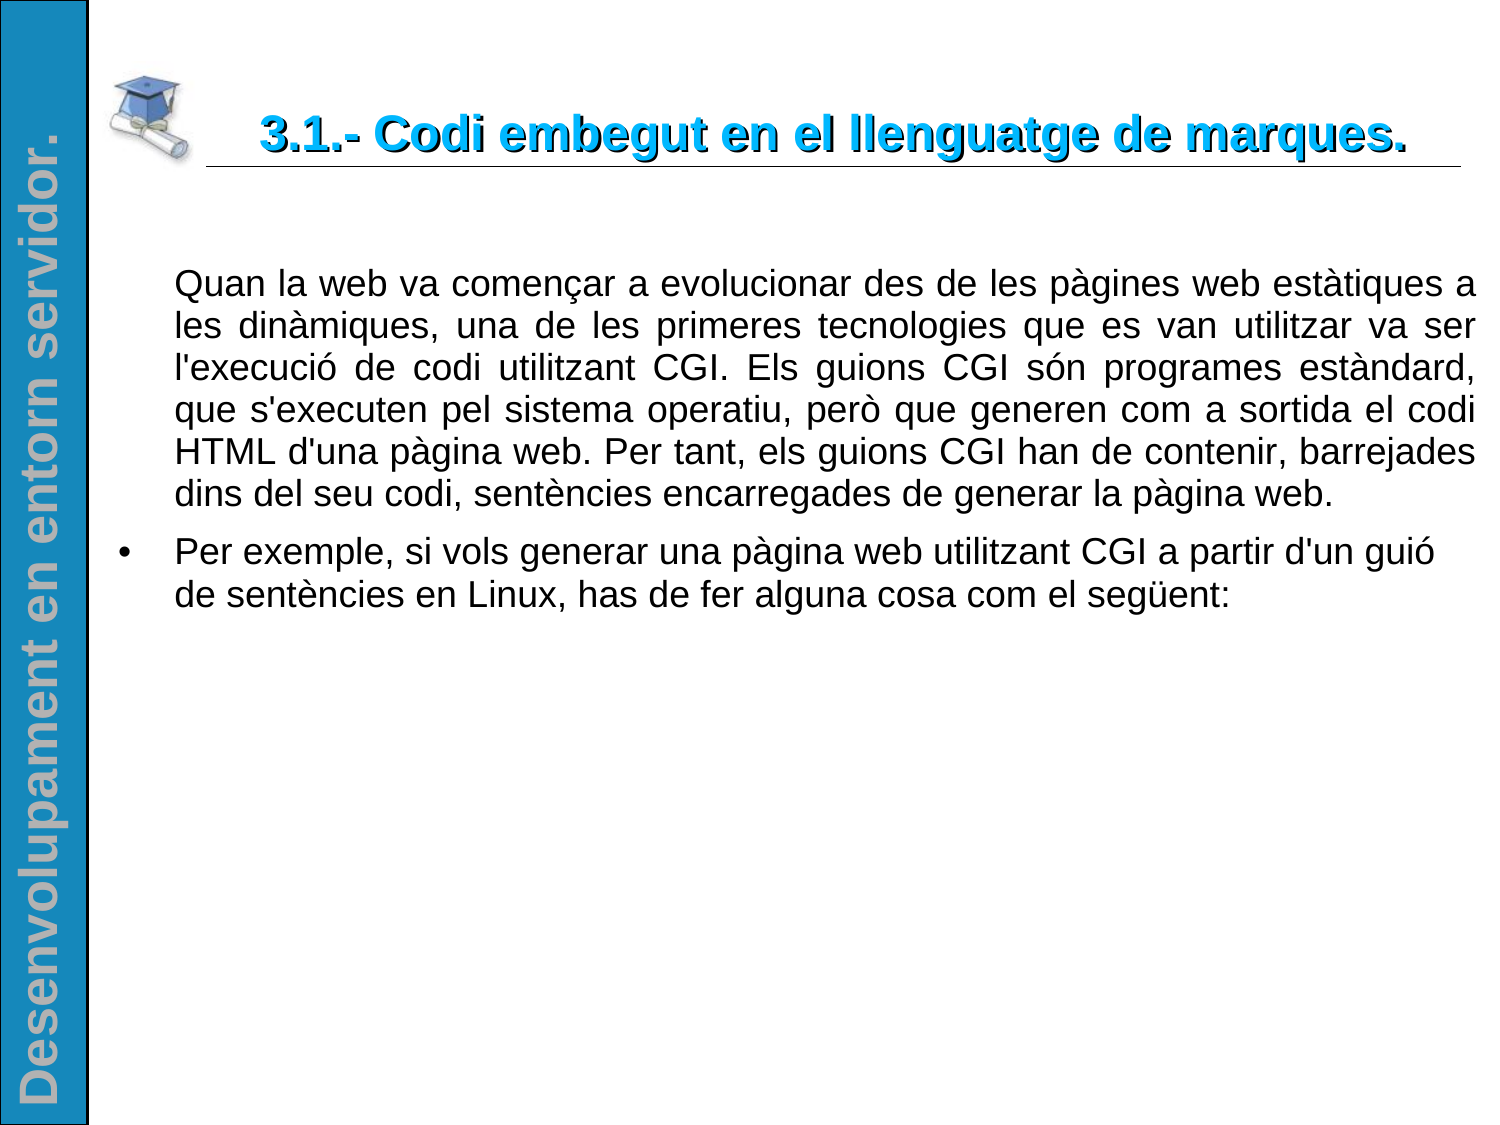

# 3.1.- Codi embegut en el llenguatge de marques.
Quan la web va començar a evolucionar des de les pàgines web estàtiques a les dinàmiques, una de les primeres tecnologies que es van utilitzar va ser l'execució de codi utilitzant CGI. Els guions CGI són programes estàndard, que s'executen pel sistema operatiu, però que generen com a sortida el codi HTML d'una pàgina web. Per tant, els guions CGI han de contenir, barrejades dins del seu codi, sentències encarregades de generar la pàgina web.
Per exemple, si vols generar una pàgina web utilitzant CGI a partir d'un guió de sentències en Linux, has de fer alguna cosa com el següent: